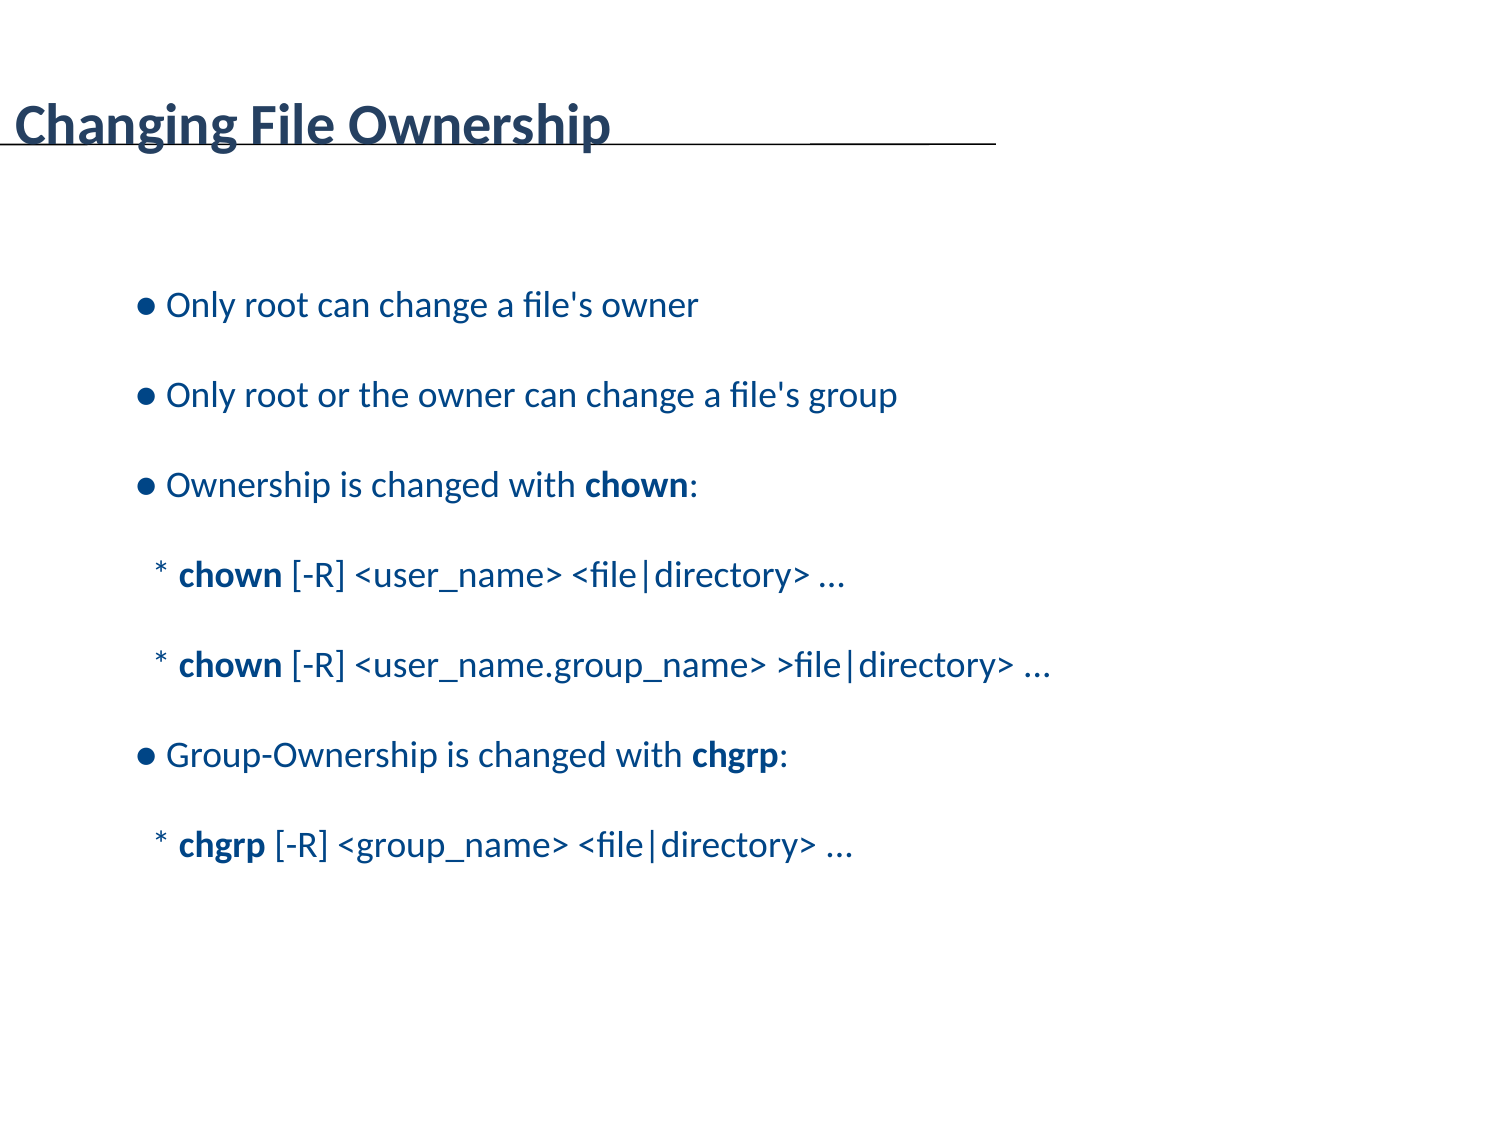

Changing File Ownership
● Only root can change a file's owner
● Only root or the owner can change a file's group
● Ownership is changed with chown:
 * chown [-R] <user_name> <file|directory> …
 * chown [-R] <user_name.group_name> >file|directory> ...
● Group-Ownership is changed with chgrp:
 * chgrp [-R] <group_name> <file|directory> ...